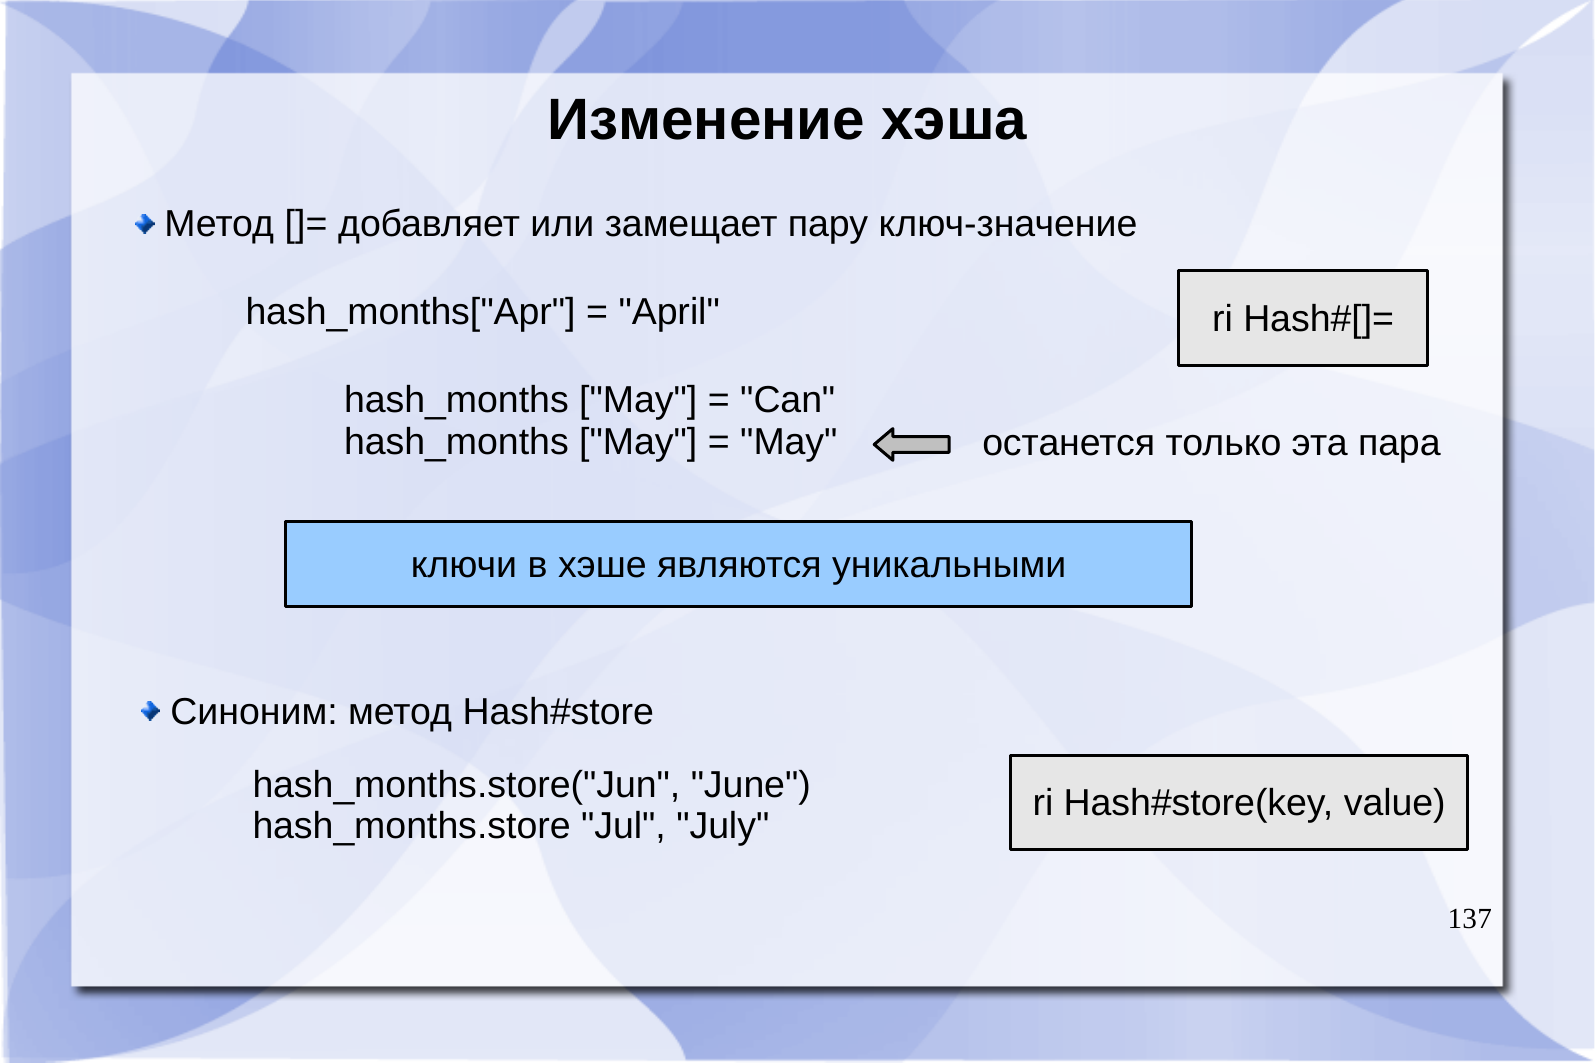

# Изменение хэша
 Метод []= добавляет или замещает пару ключ-значение
ri Hash#[]=
hash_months["Apr"] = "April"
hash_months ["May"] = "Can"
hash_months ["May"] = "May"
останется только эта пара
ключи в хэше являются уникальными
 Синоним: метод Hash#store
ri Hash#store(key, value)
 hash_months.store("Jun", "June")
 hash_months.store "Jul", "July"
137